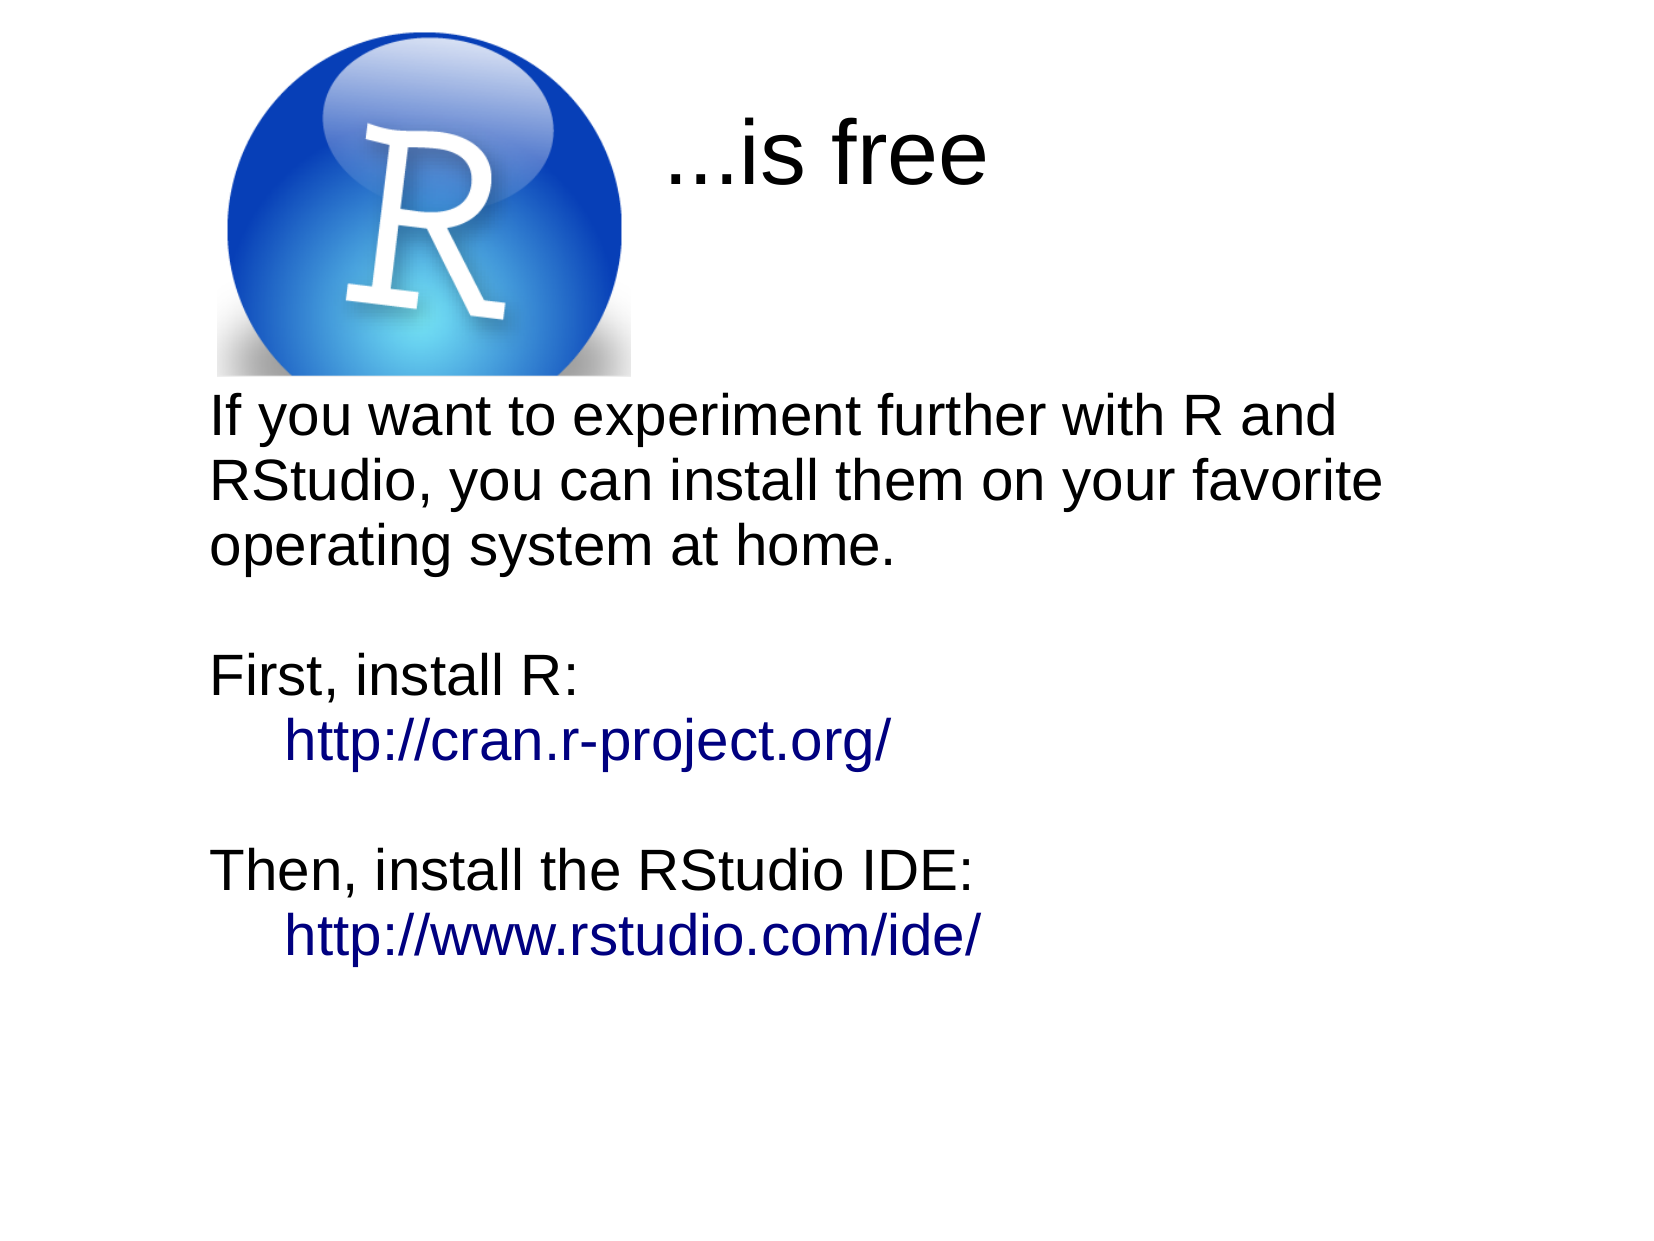

# ...is free
If you want to experiment further with R and RStudio, you can install them on your favorite operating system at home.
First, install R:
	http://cran.r-project.org/
Then, install the RStudio IDE:
	http://www.rstudio.com/ide/